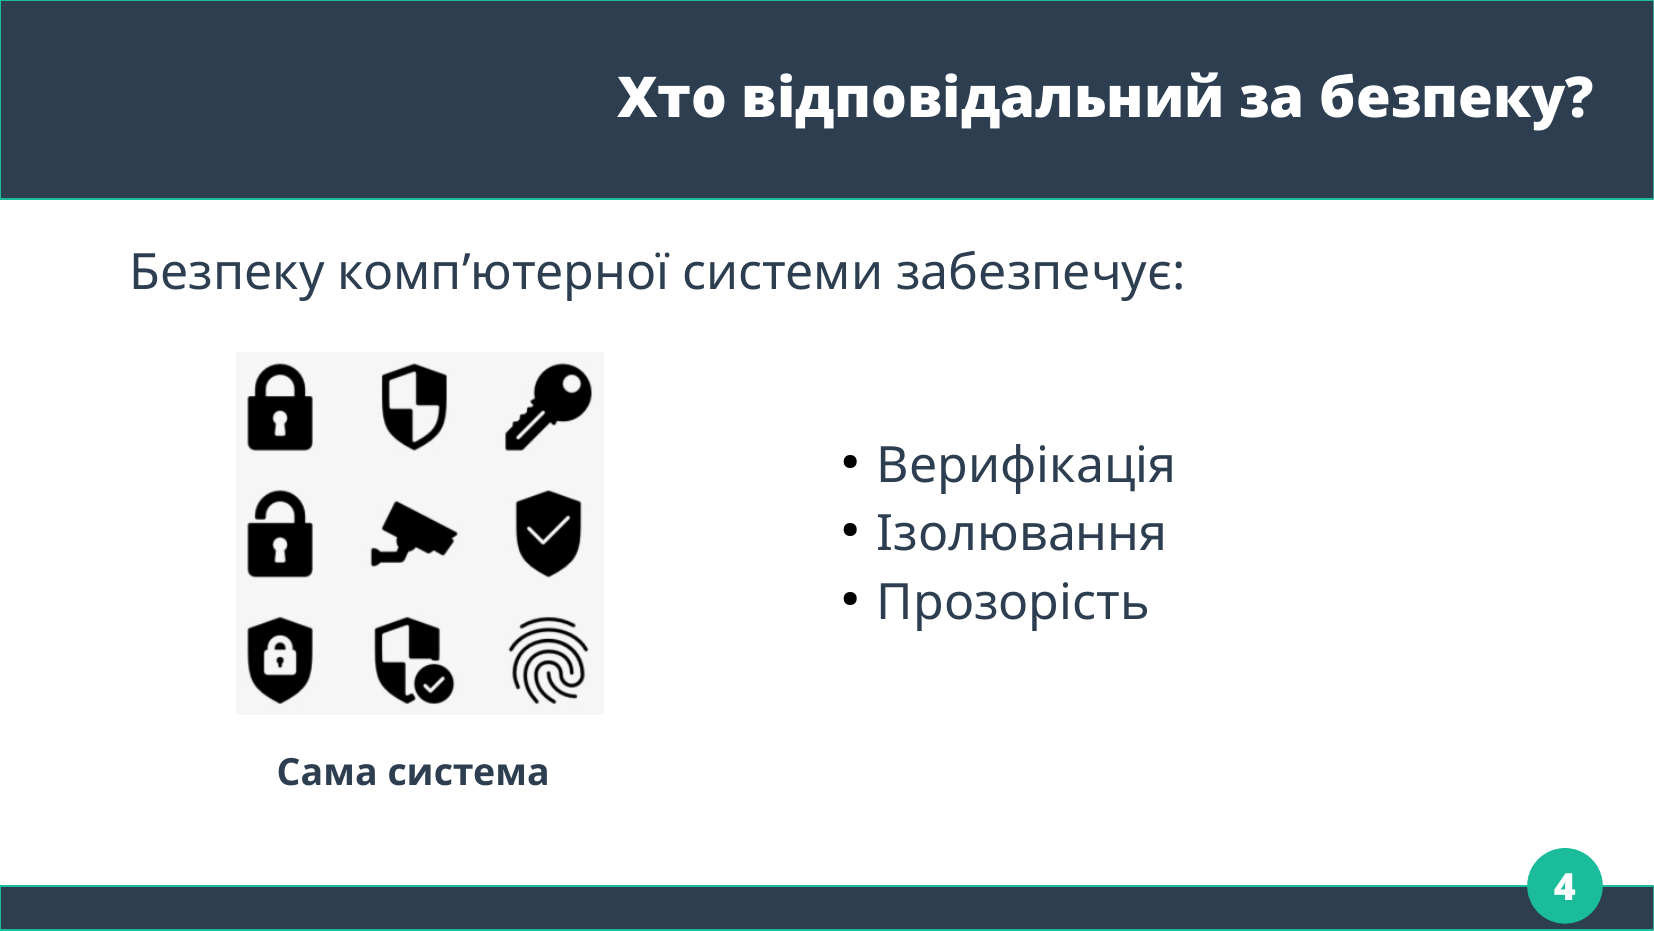

# Хто відповідальний за безпеку?
Безпеку комп’ютерної системи забезпечує:
Верифікація
Ізолювання
Прозорість
Сама система
4